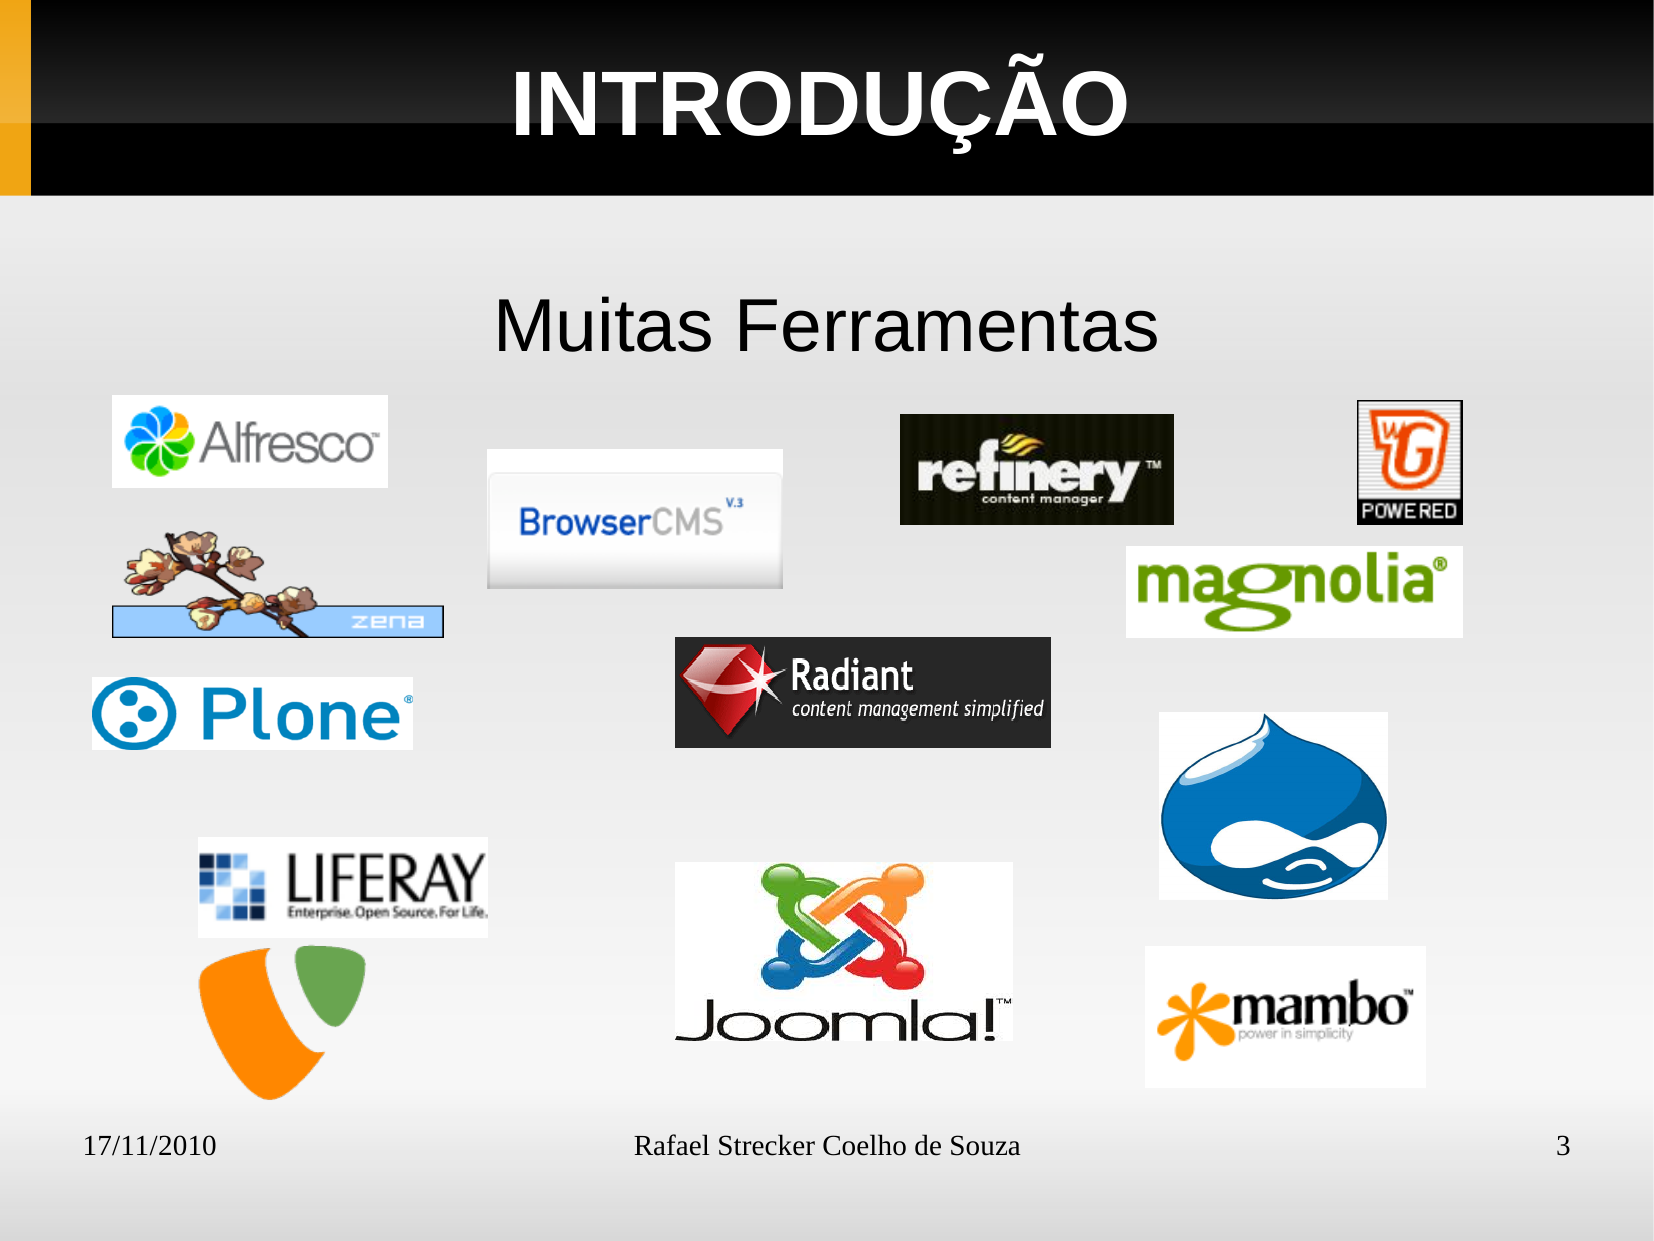

# INTRODUÇÃO
Muitas Ferramentas
17/11/2010
Rafael Strecker Coelho de Souza
3